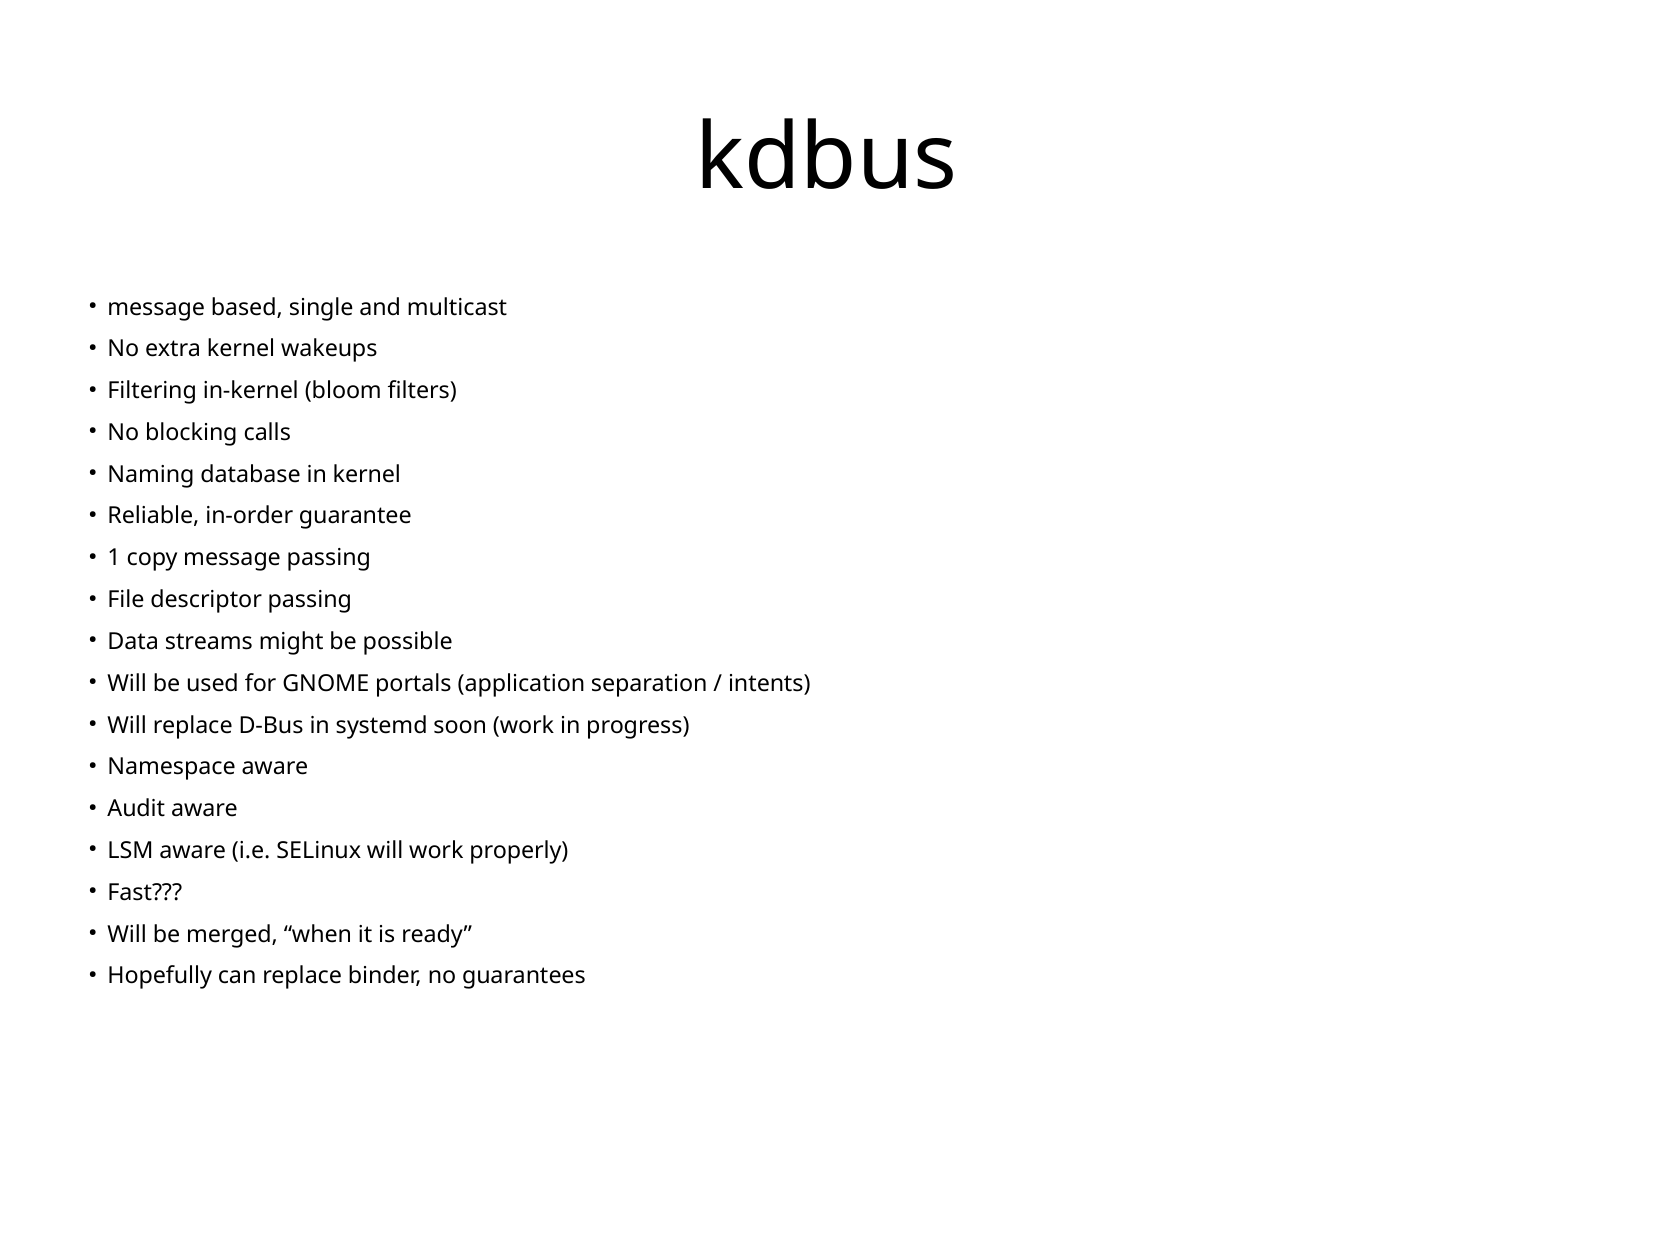

# kdbus
message based, single and multicast
No extra kernel wakeups
Filtering in-kernel (bloom filters)
No blocking calls
Naming database in kernel
Reliable, in-order guarantee
1 copy message passing
File descriptor passing
Data streams might be possible
Will be used for GNOME portals (application separation / intents)
Will replace D-Bus in systemd soon (work in progress)
Namespace aware
Audit aware
LSM aware (i.e. SELinux will work properly)
Fast???
Will be merged, “when it is ready”
Hopefully can replace binder, no guarantees